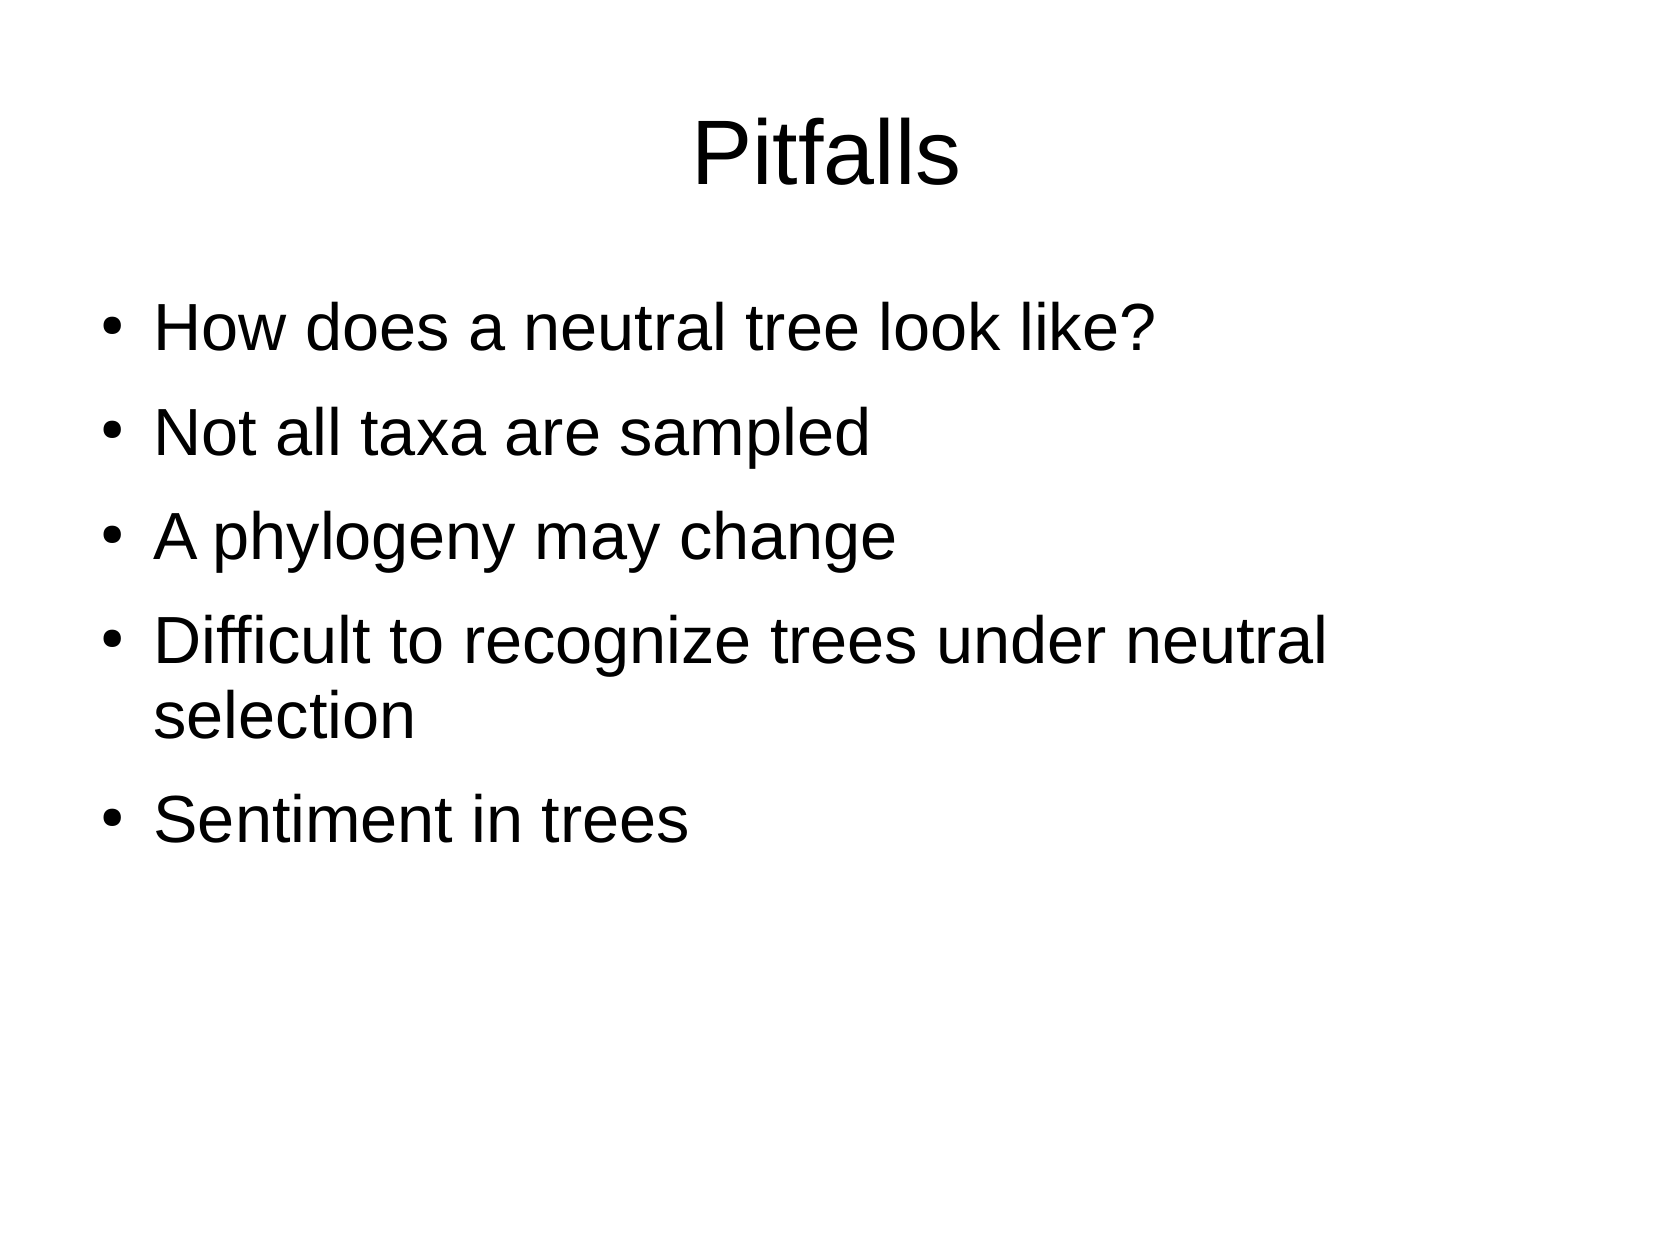

# Pitfalls
How does a neutral tree look like?
Not all taxa are sampled
A phylogeny may change
Difficult to recognize trees under neutral selection
Sentiment in trees